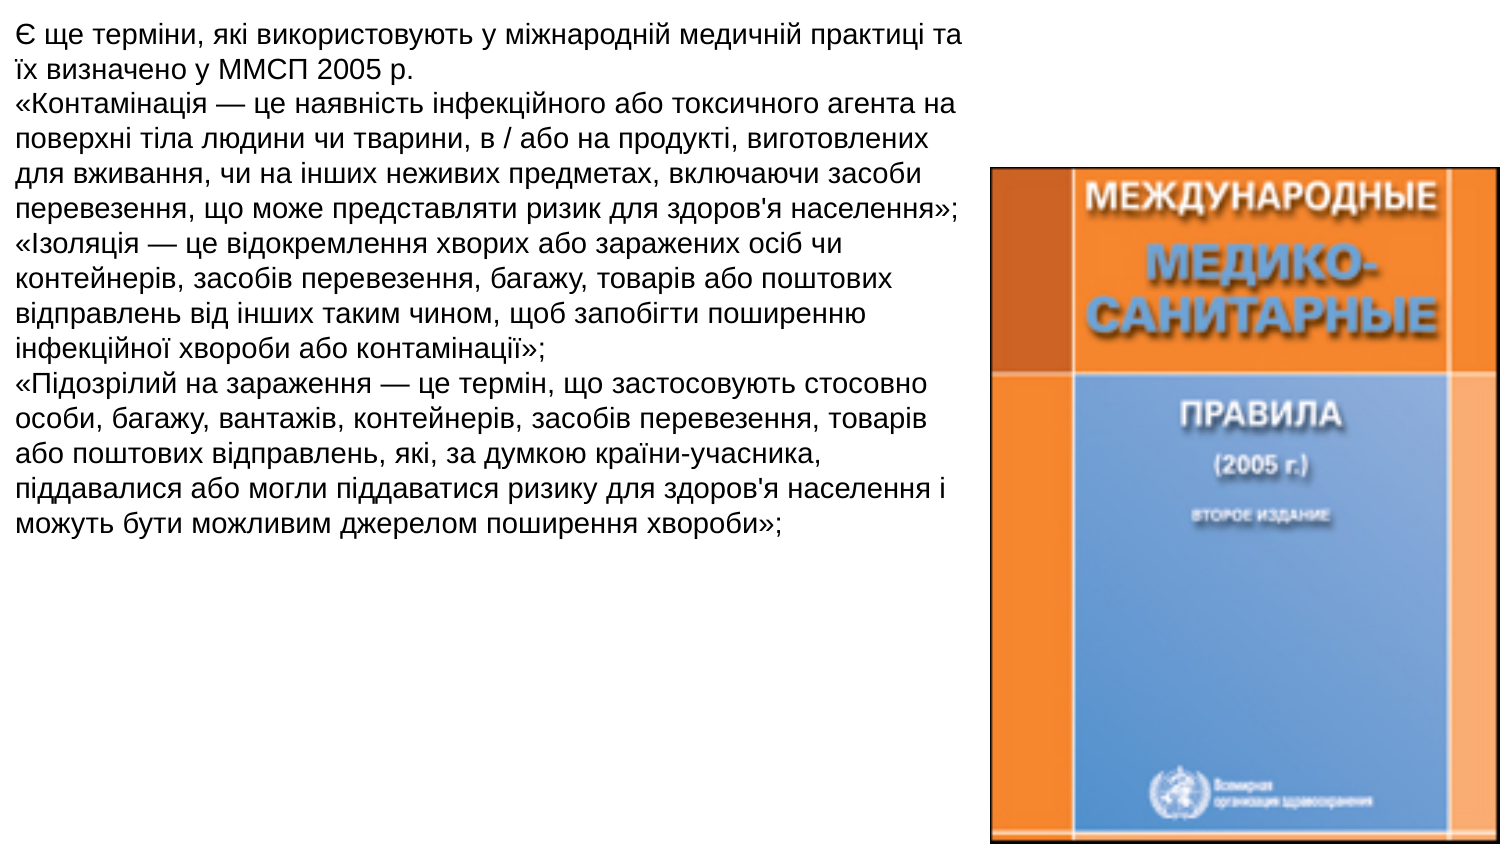

Є ще терміни, які використовують у міжнародній медичній практиці та їх визначено у ММСП 2005 р.
«Контамінація — це наявність інфекційного або токсичного агента на поверхні тіла людини чи тварини, в / або на продукті, виготовлених для вживання, чи на інших неживих предметах, включаючи засоби перевезення, що може представляти ризик для здоров'я населення»;
«Ізоляція — це відокремлення хворих або заражених осіб чи контейнерів, засобів перевезення, багажу, товарів або поштових відправлень від інших таким чином, щоб запобігти поширенню інфекційної хвороби або контамінації»;
«Підозрілий на зараження — це термін, що застосовують стосовно особи, багажу, вантажів, контейнерів, засобів перевезення, товарів або поштових відправлень, які, за думкою країни-учасника, піддавалися або могли піддаватися ризику для здоров'я населення і можуть бути можливим джерелом поширення хвороби»;